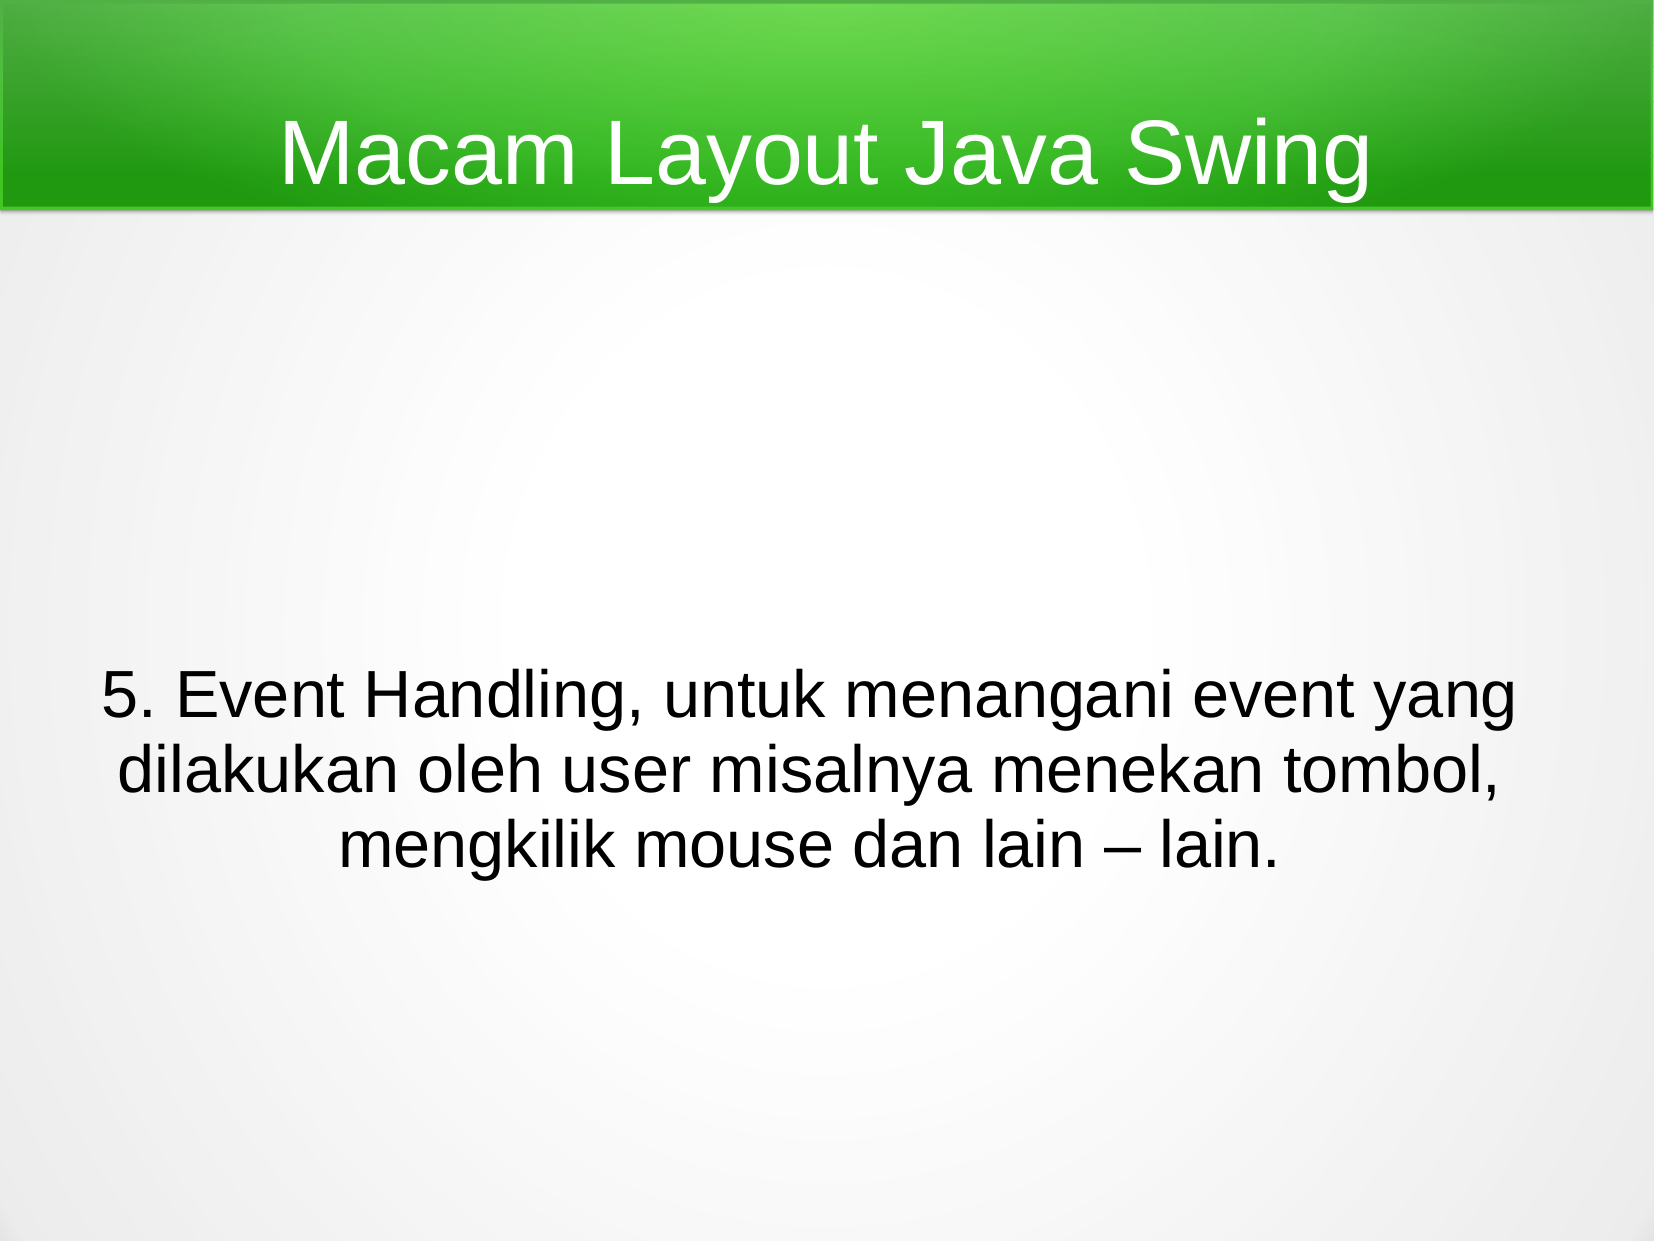

# Macam Layout Java Swing
5. Event Handling, untuk menangani event yang dilakukan oleh user misalnya menekan tombol, mengkilik mouse dan lain – lain.